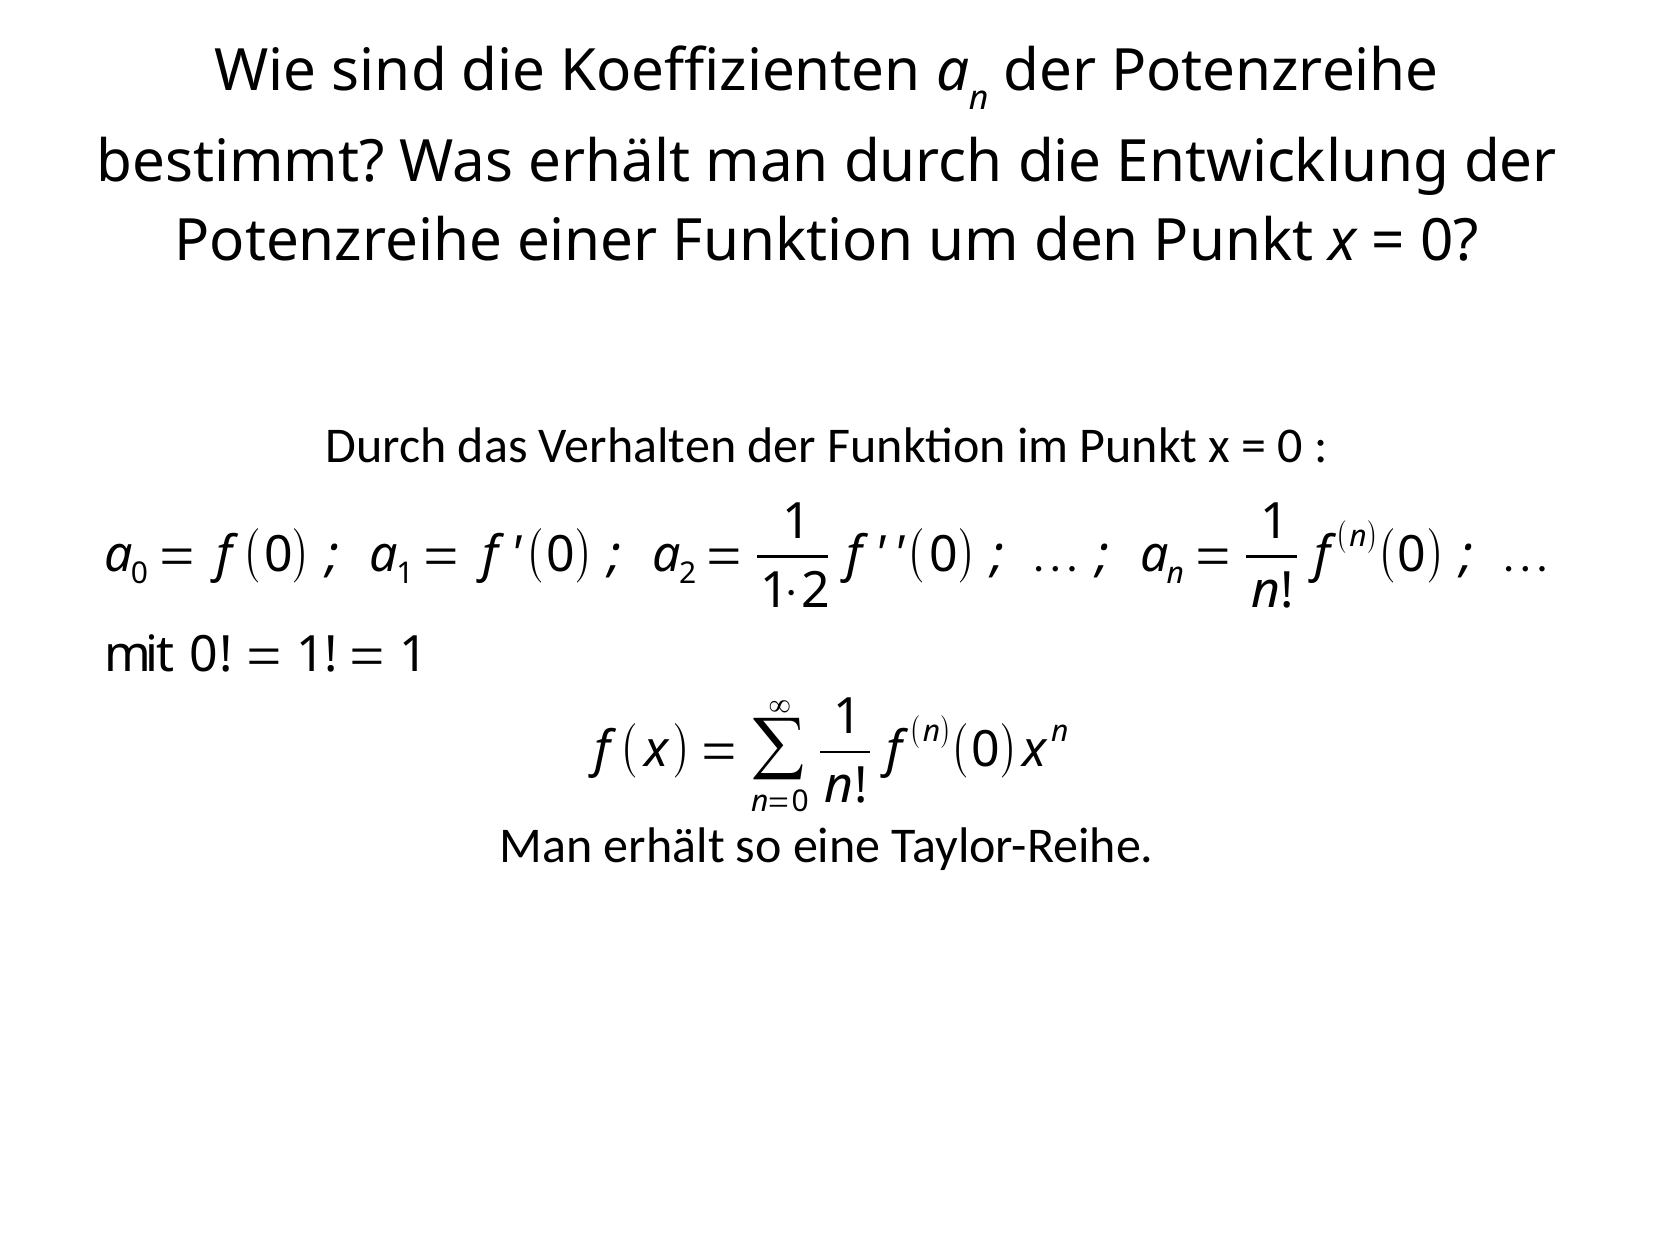

# Wie sind die Koeffizienten an der Potenzreihe bestimmt? Was erhält man durch die Entwicklung der Potenzreihe einer Funktion um den Punkt x = 0?
Durch das Verhalten der Funktion im Punkt x = 0 :
Man erhält so eine Taylor-Reihe.